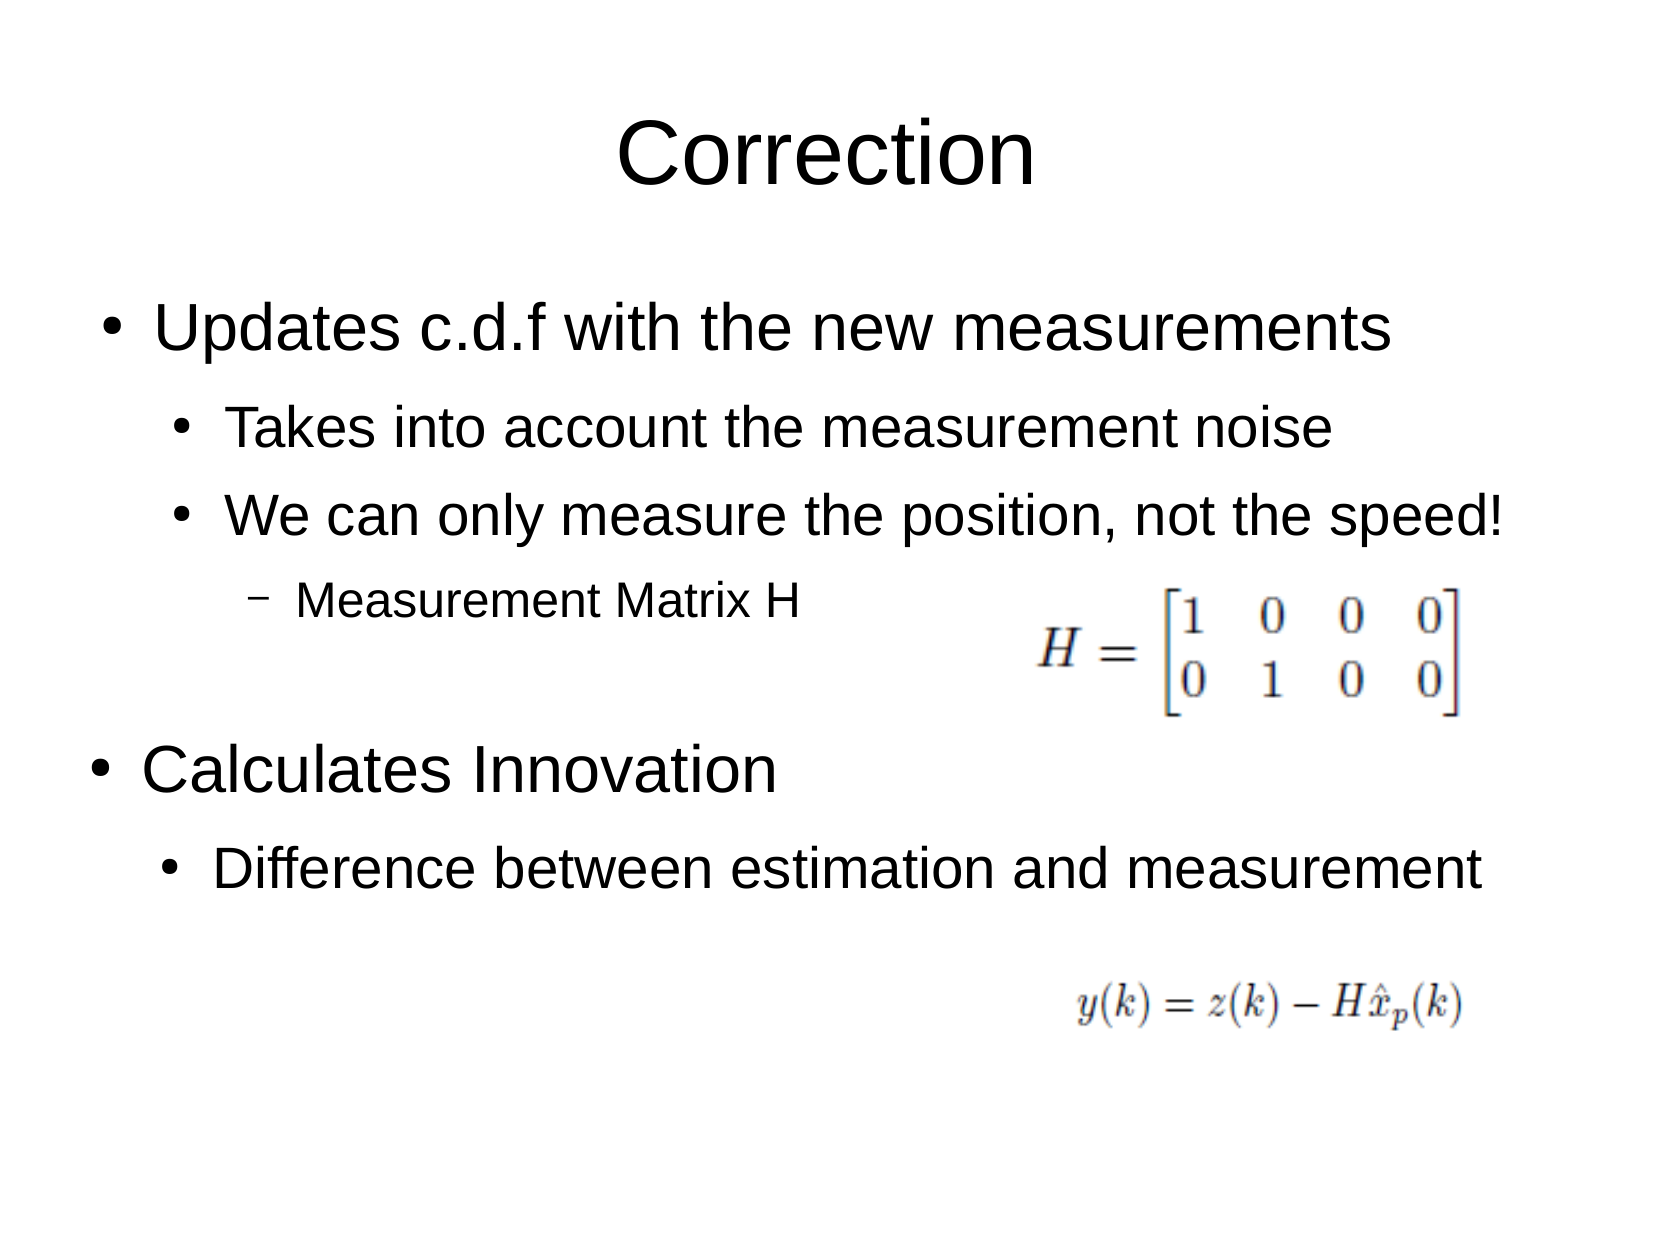

# Correction
Updates c.d.f with the new measurements
Takes into account the measurement noise
We can only measure the position, not the speed!
Measurement Matrix H
Calculates Innovation
Difference between estimation and measurement